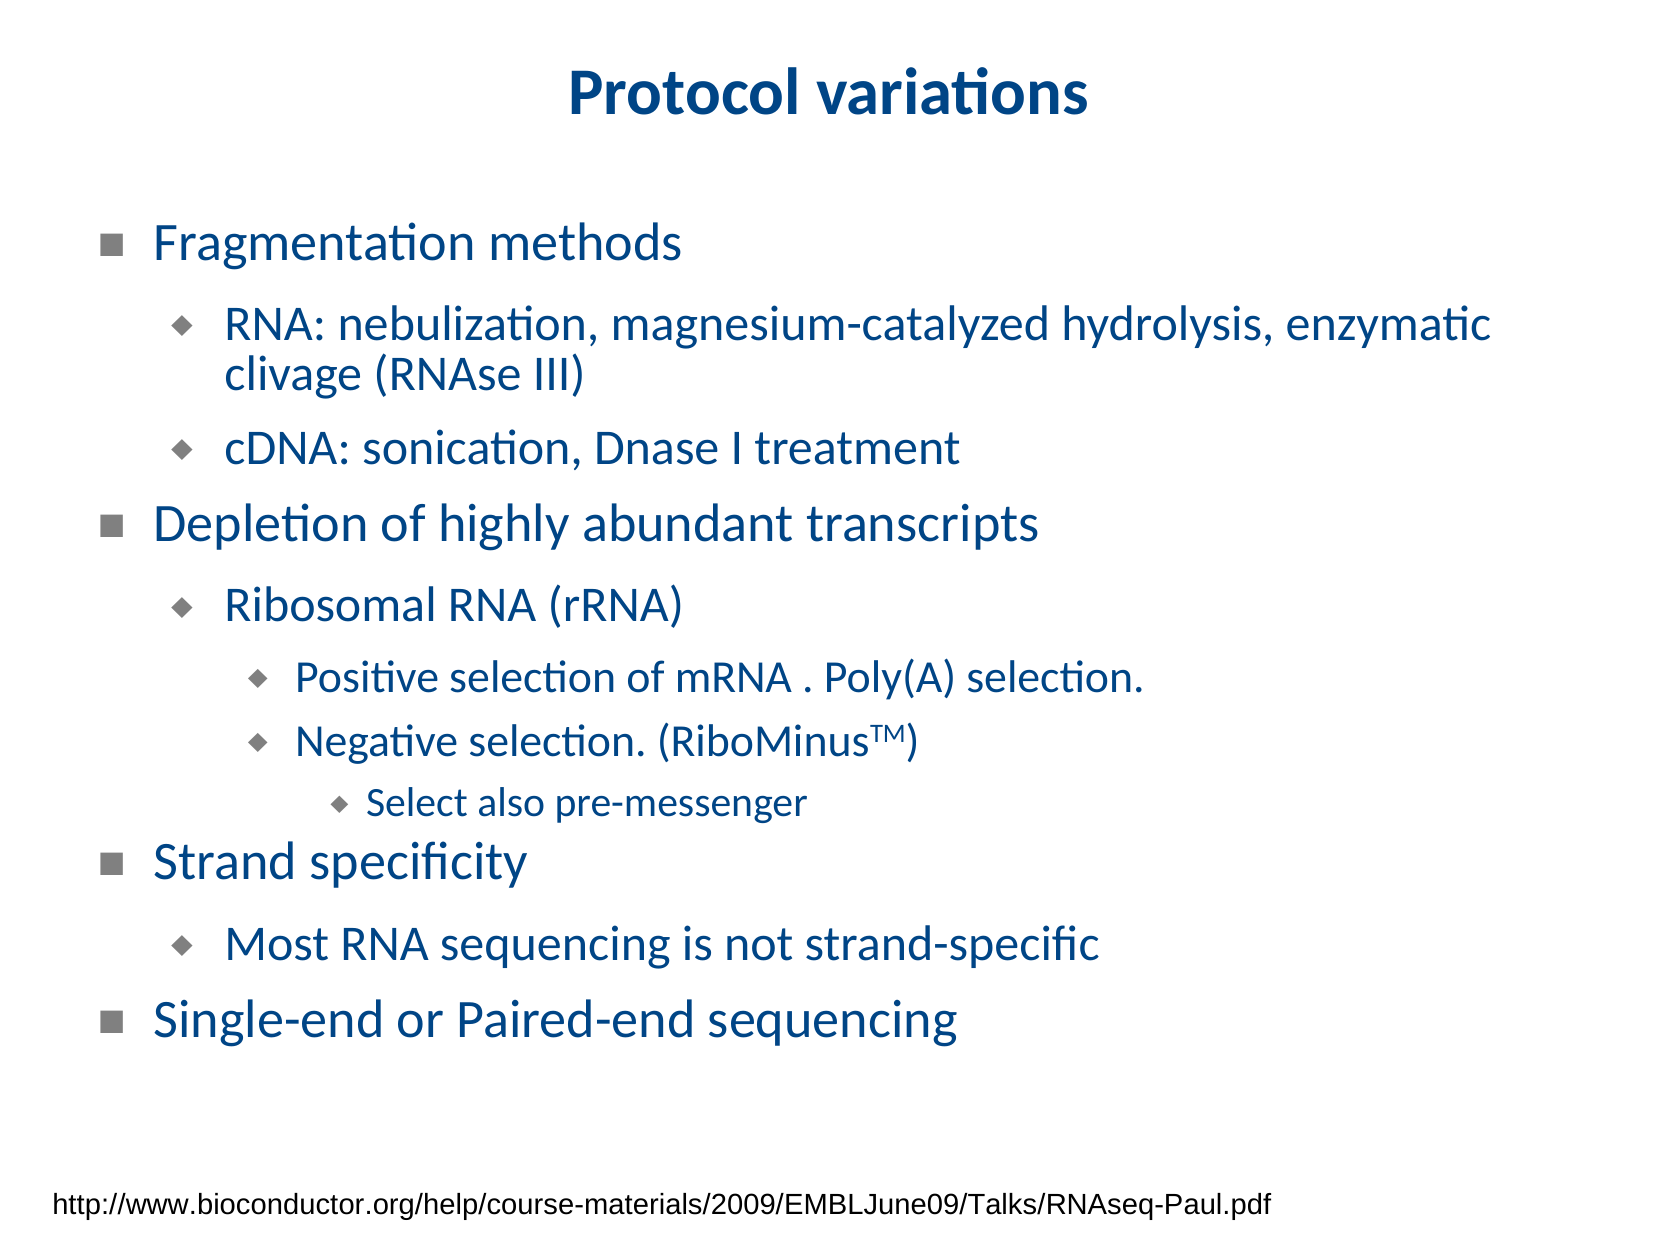

# Protocol variations
Fragmentation methods
RNA: nebulization, magnesium-catalyzed hydrolysis, enzymatic clivage (RNAse III)
cDNA: sonication, Dnase I treatment
Depletion of highly abundant transcripts
Ribosomal RNA (rRNA)
Positive selection of mRNA . Poly(A) selection.
Negative selection. (RiboMinusTM)
Select also pre-messenger
Strand speciﬁcity
Most RNA sequencing is not strand-speciﬁc
Single-end or Paired-end sequencing
http://www.bioconductor.org/help/course-materials/2009/EMBLJune09/Talks/RNAseq-Paul.pdf